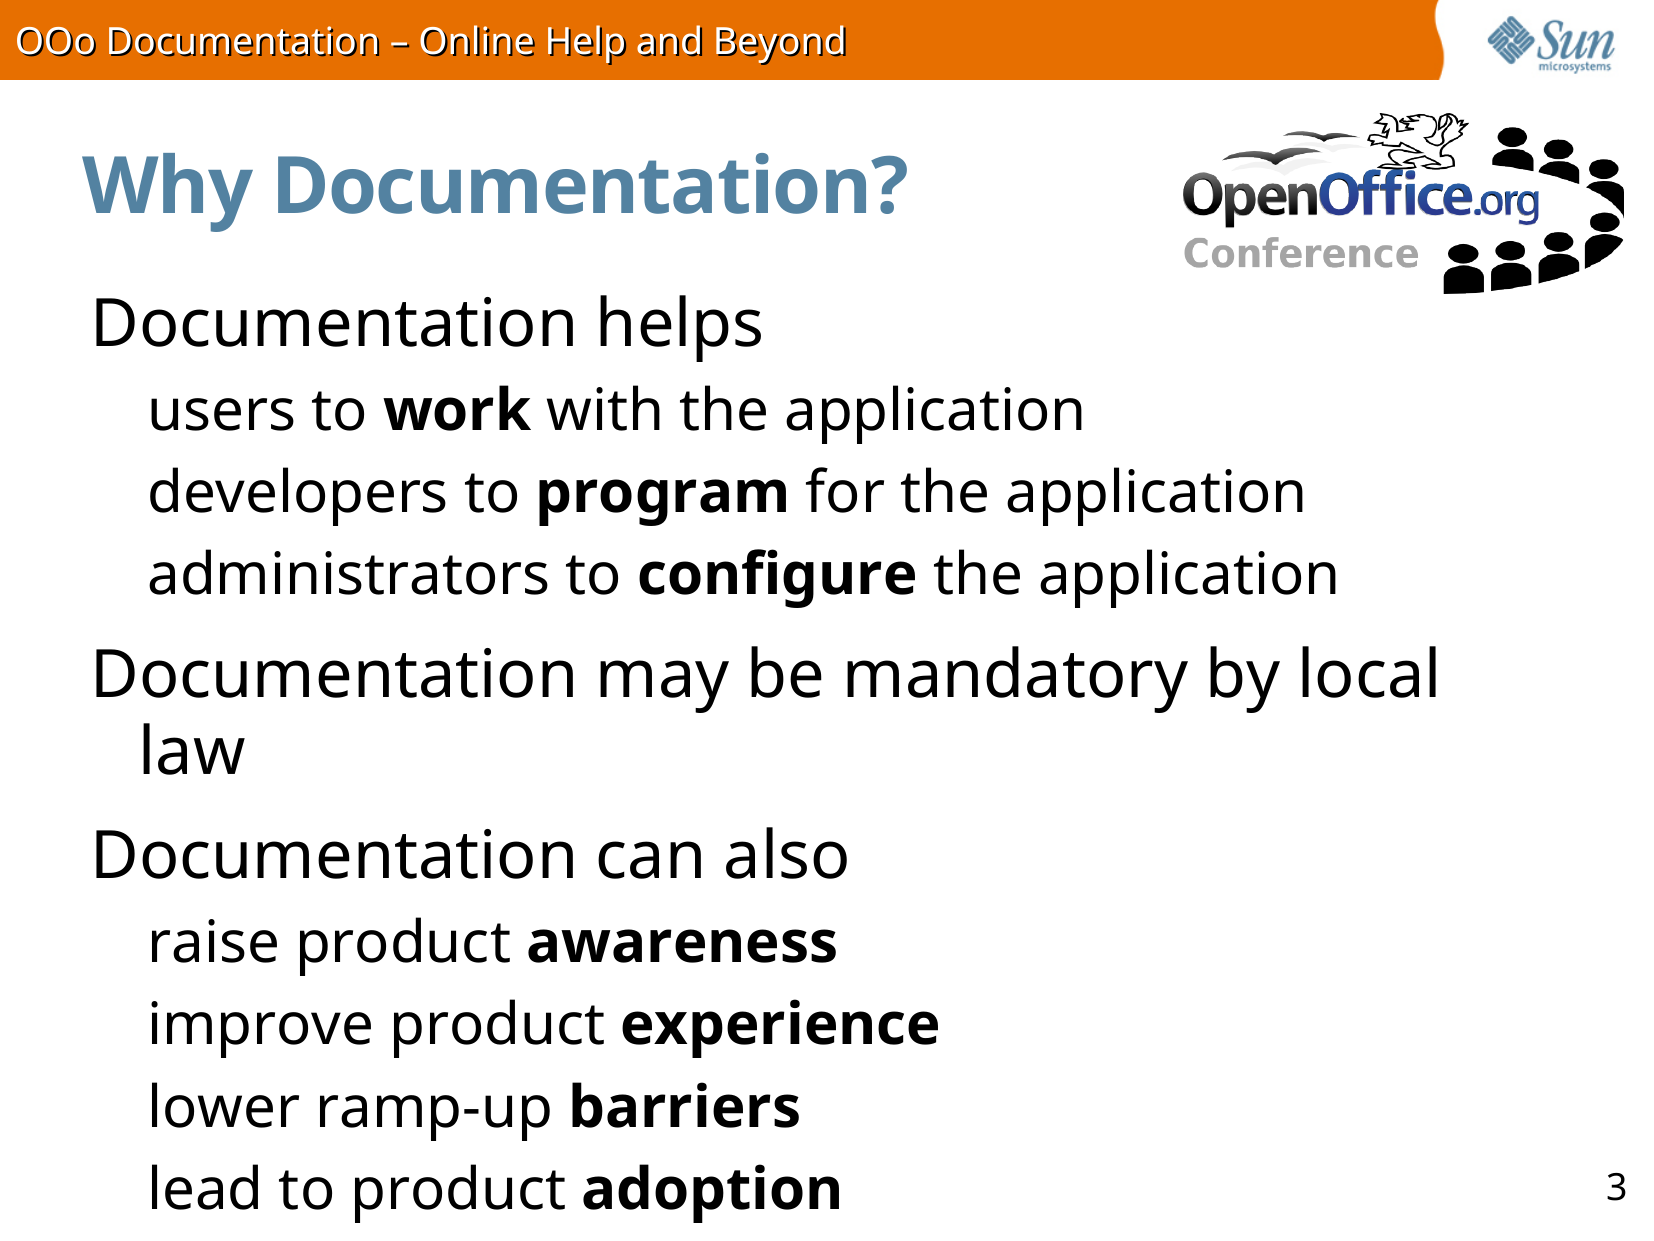

# Why Documentation?
Documentation helps
users to work with the application
developers to program for the application
administrators to configure the application
Documentation may be mandatory by local law
Documentation can also
raise product awareness
improve product experience
lower ramp-up barriers
lead to product adoption
lower support load
and often Documentation needs to straighten out what implementation botched up...